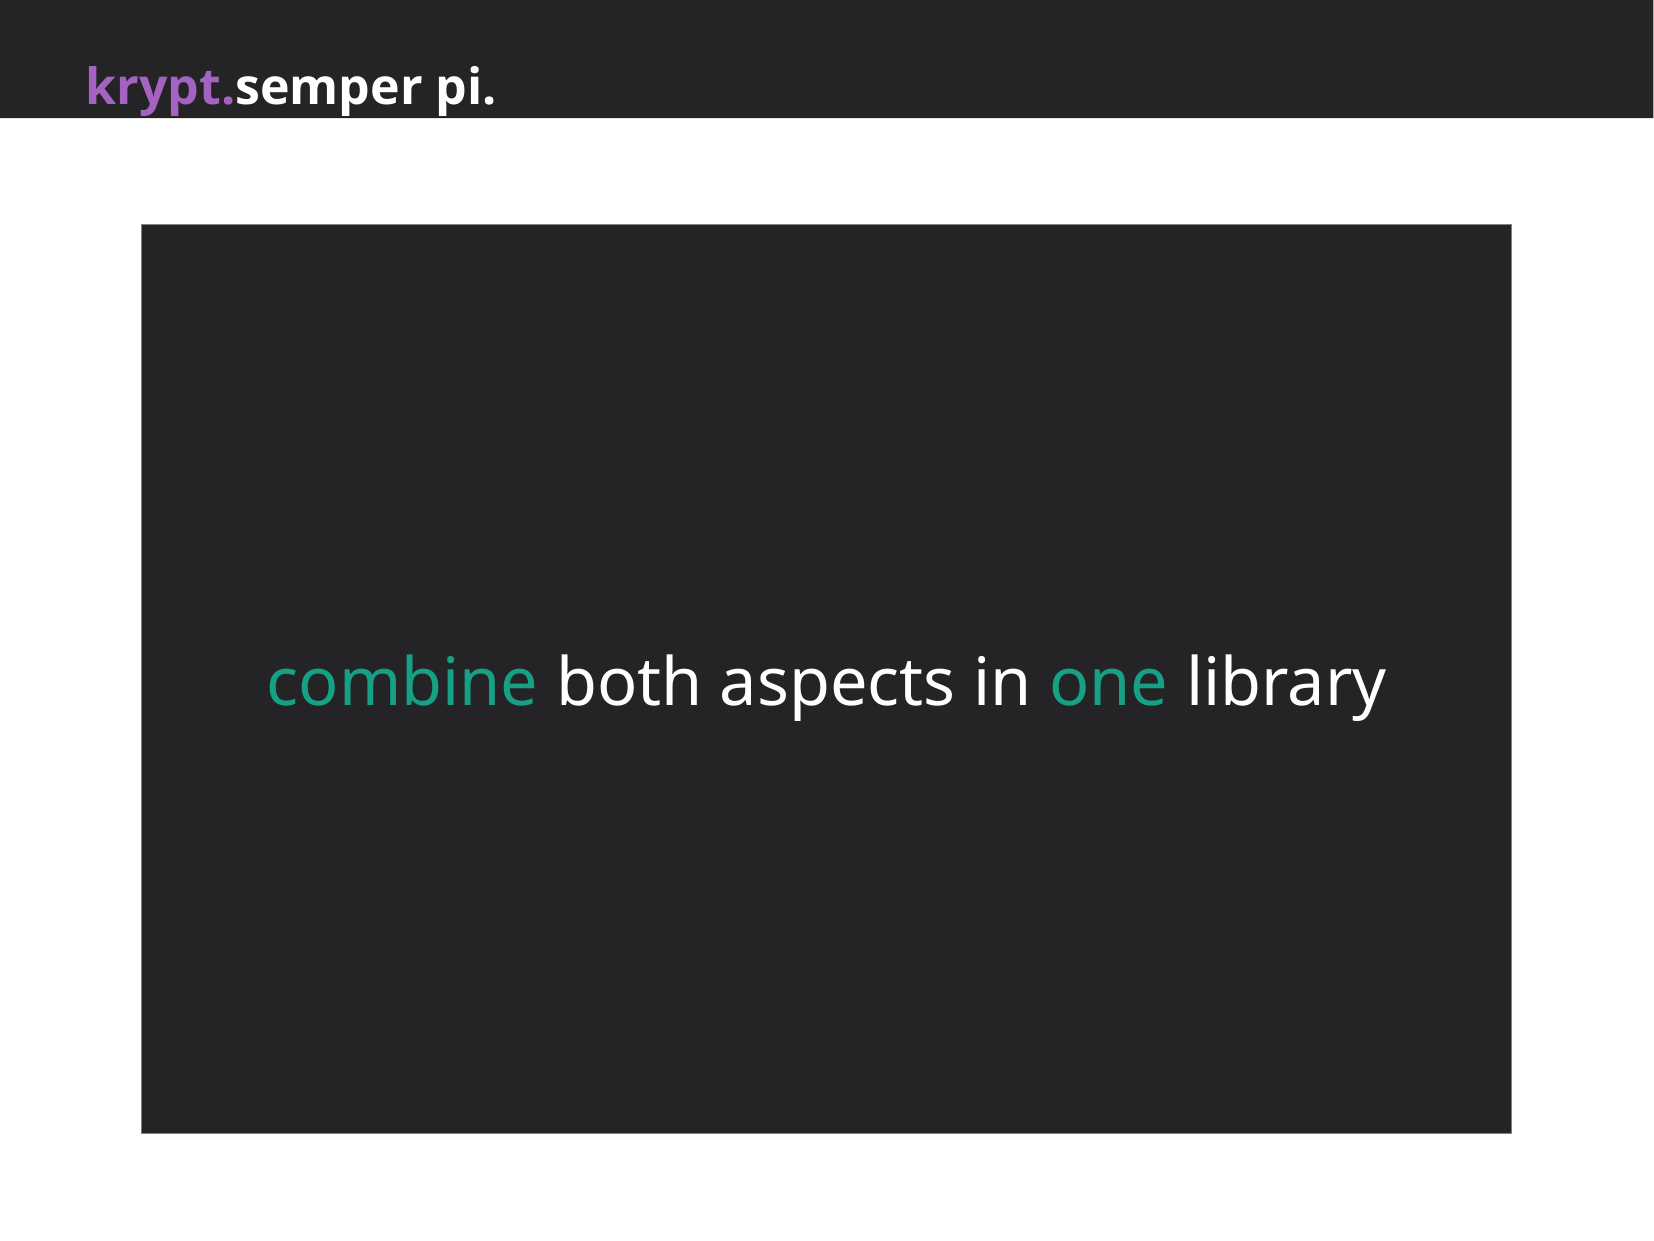

krypt.semper pi.
combine both aspects in one library